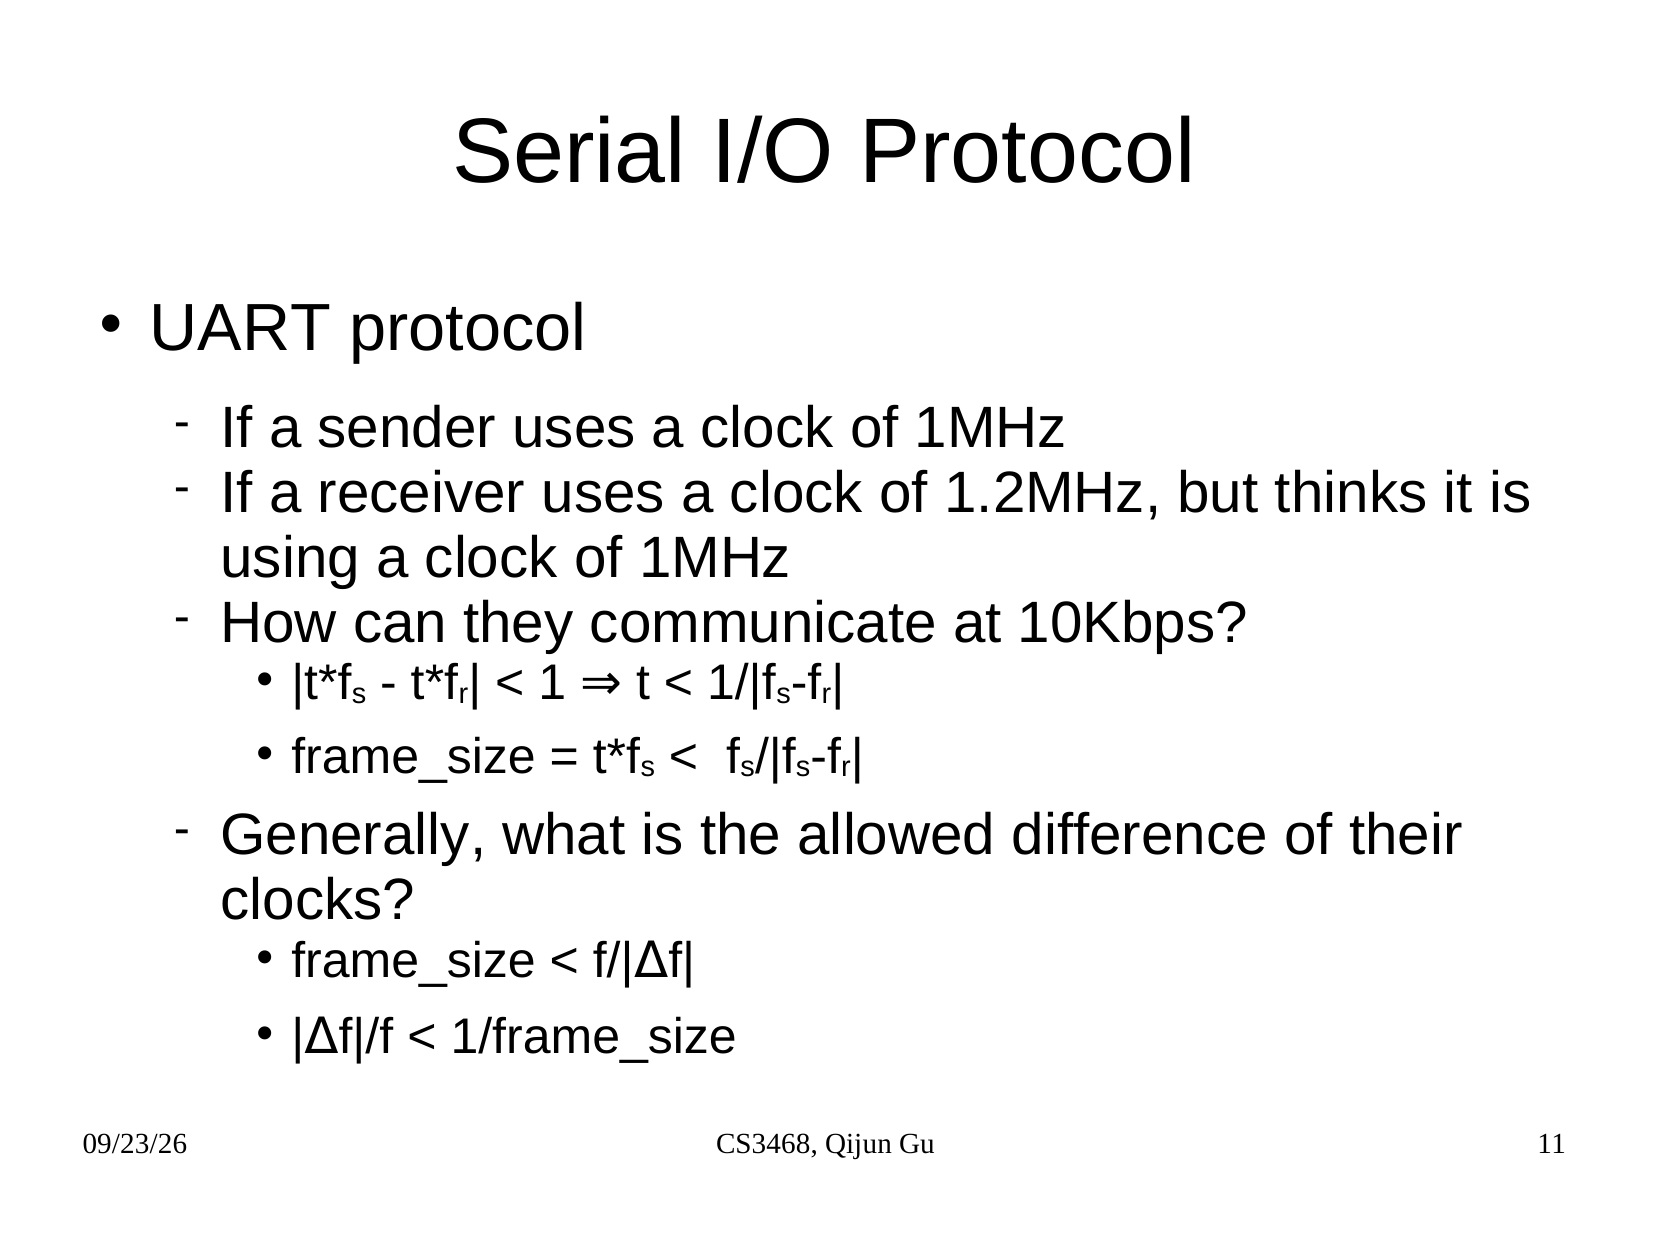

# Serial I/O Protocol
UART protocol
If a sender uses a clock of 1MHz
If a receiver uses a clock of 1.2MHz, but thinks it is using a clock of 1MHz
How can they communicate at 10Kbps?
|t*fs - t*fr| < 1 ⇒ t < 1/|fs-fr|
frame_size = t*fs < fs/|fs-fr|
Generally, what is the allowed difference of their clocks?
frame_size < f/|Δf|
|Δf|/f < 1/frame_size
CS3468, Qijun Gu
11